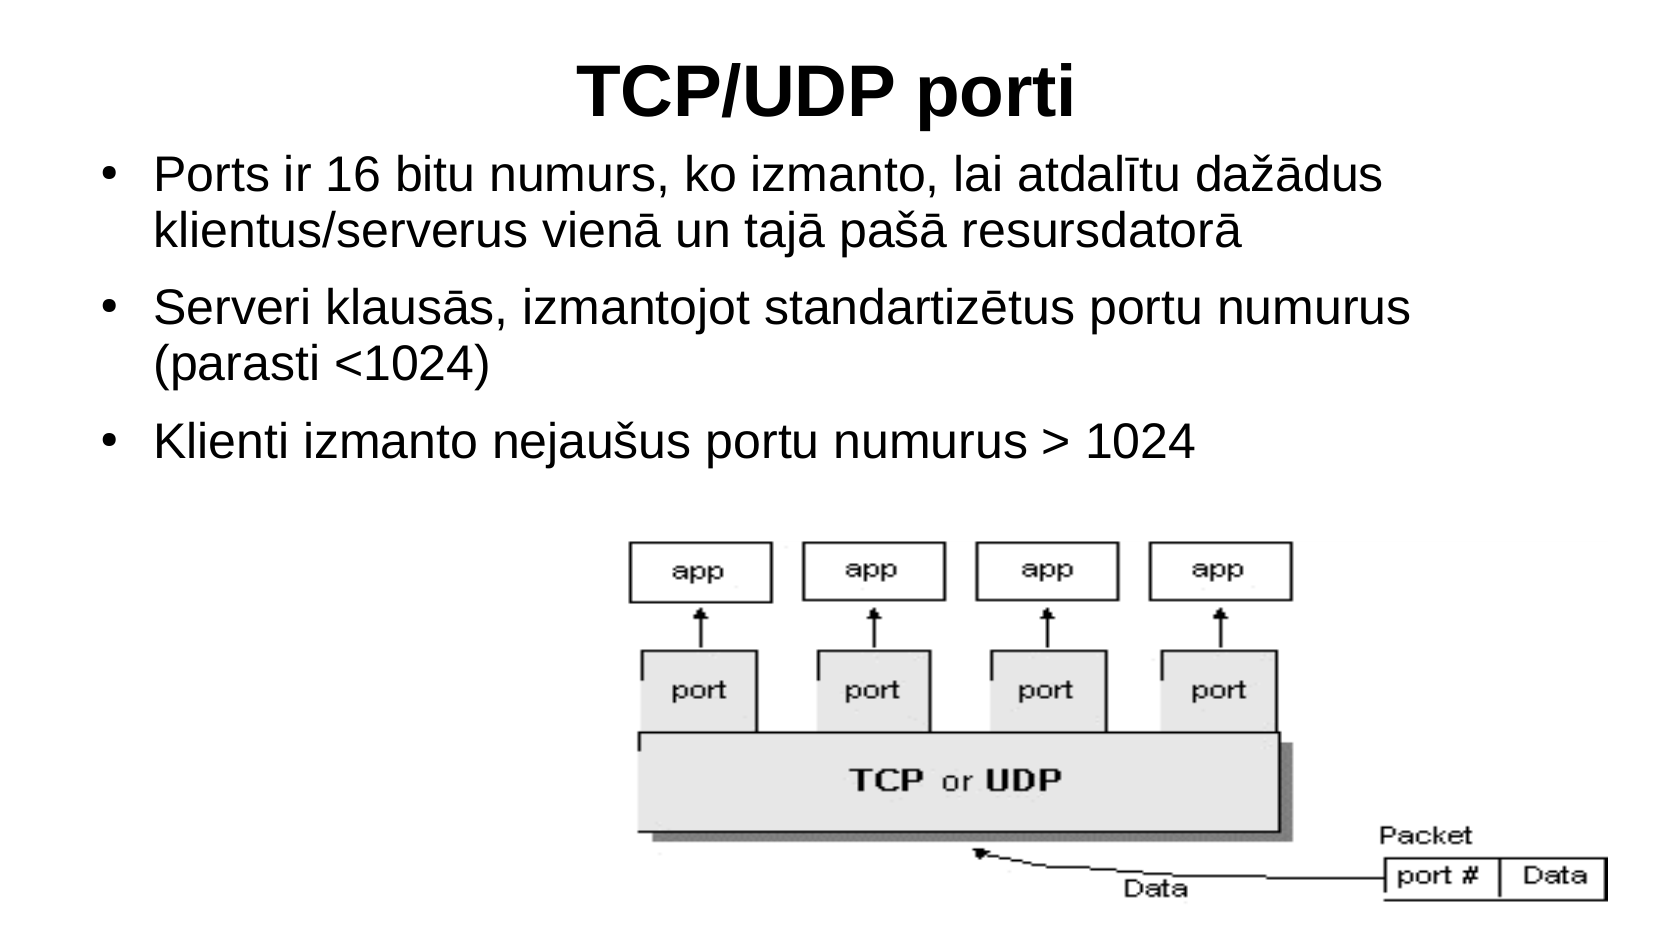

# TCP/UDP porti
Ports ir 16 bitu numurs, ko izmanto, lai atdalītu dažādus klientus/serverus vienā un tajā pašā resursdatorā
Serveri klausās, izmantojot standartizētus portu numurus (parasti <1024)
Klienti izmanto nejaušus portu numurus > 1024